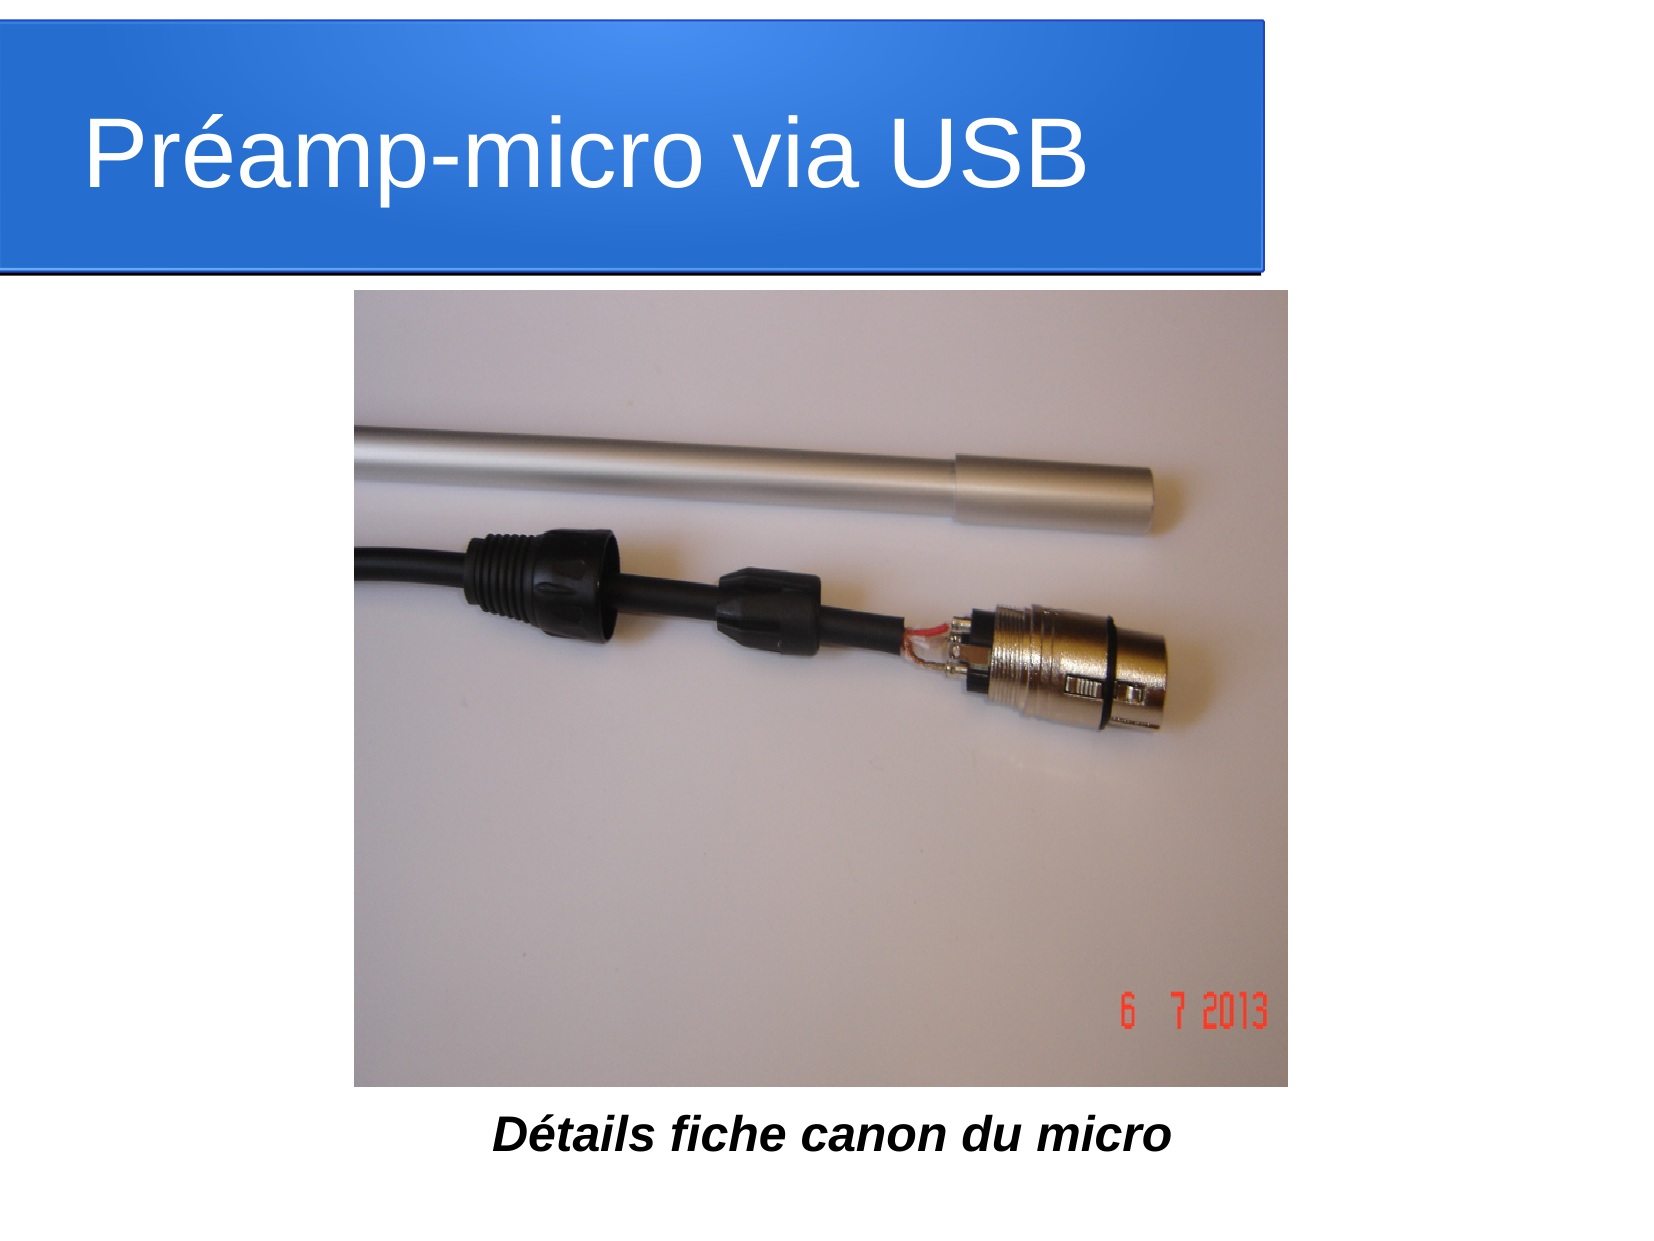

# Préamp-micro via USB
Détails fiche canon du micro